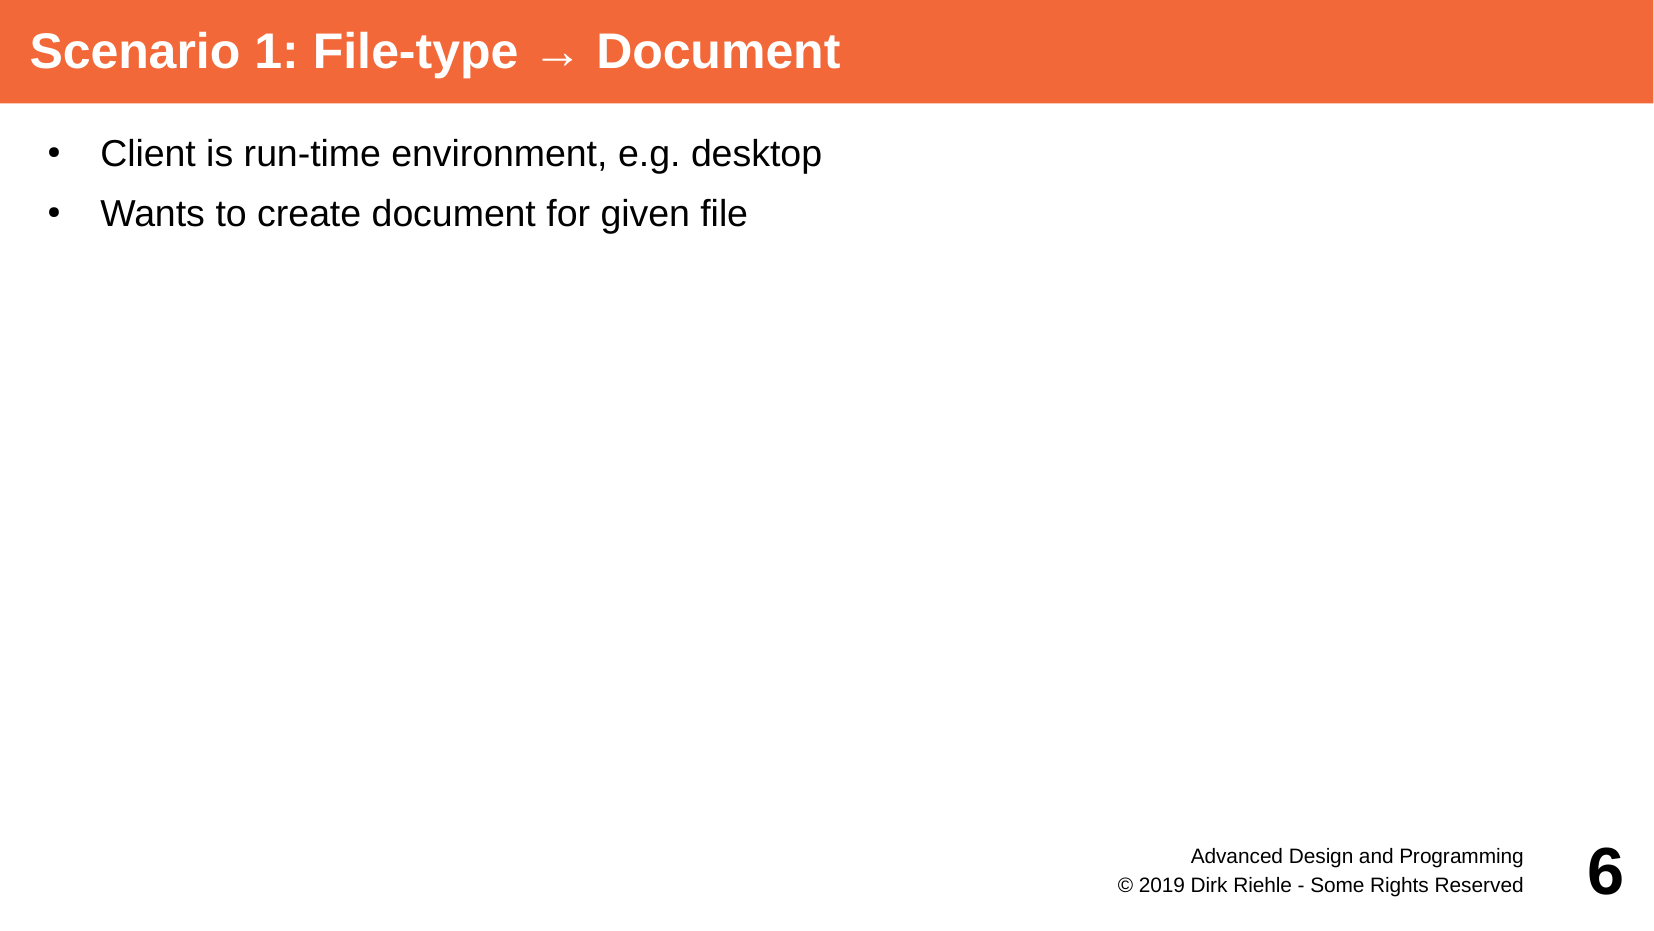

# Scenario 1: File-type → Document
Client is run-time environment, e.g. desktop
Wants to create document for given file
Advanced Design and Programming
6
© 2019 Dirk Riehle - Some Rights Reserved